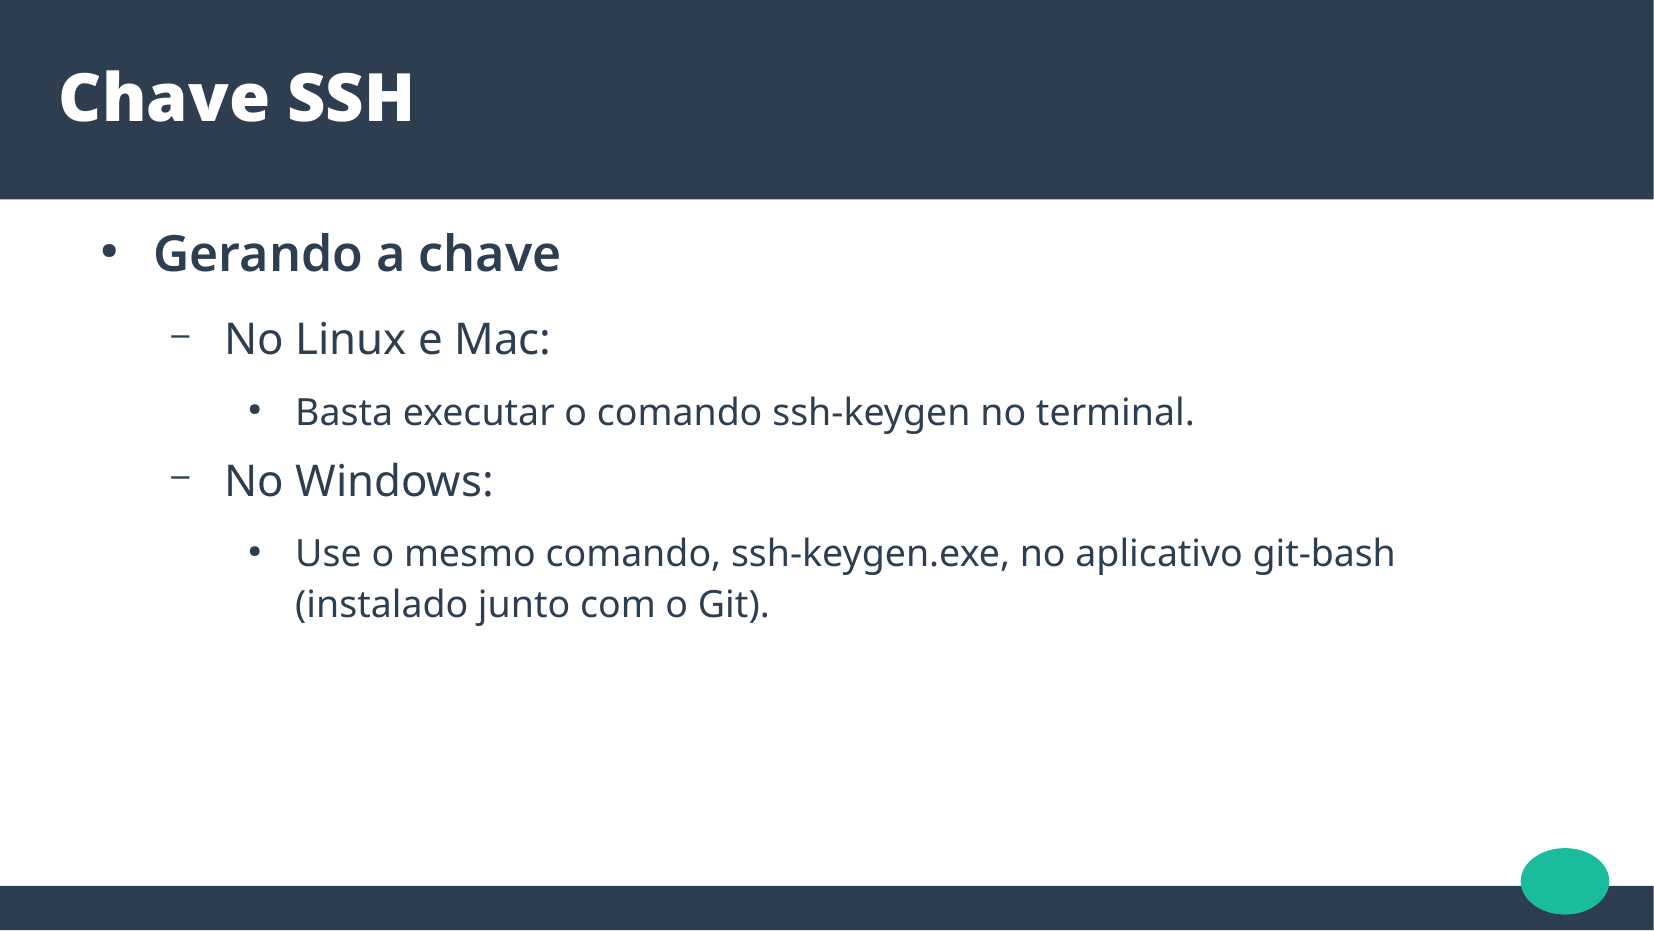

# Chave SSH
Gerando a chave
No Linux e Mac:
Basta executar o comando ssh-keygen no terminal.
No Windows:
Use o mesmo comando, ssh-keygen.exe, no aplicativo git-bash (instalado junto com o Git).